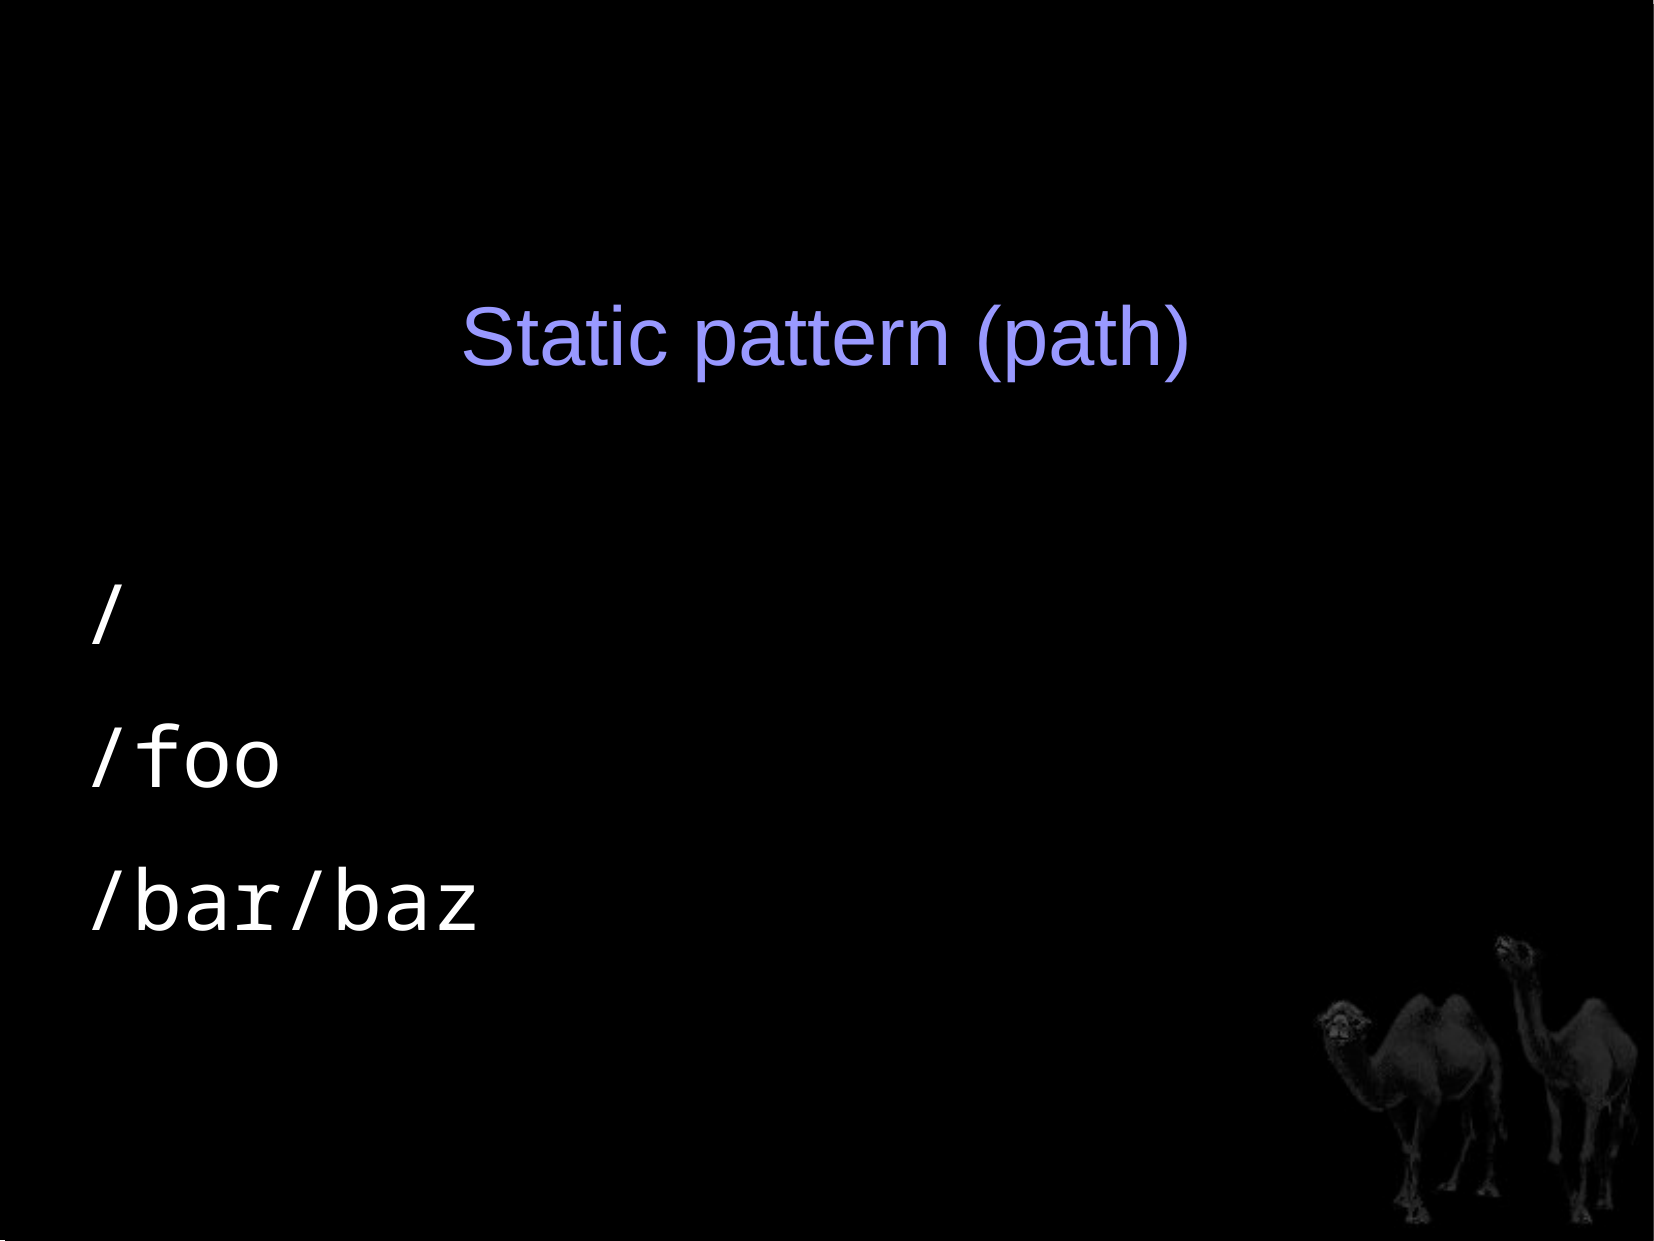

# Static pattern (path)
/
/foo
/bar/baz